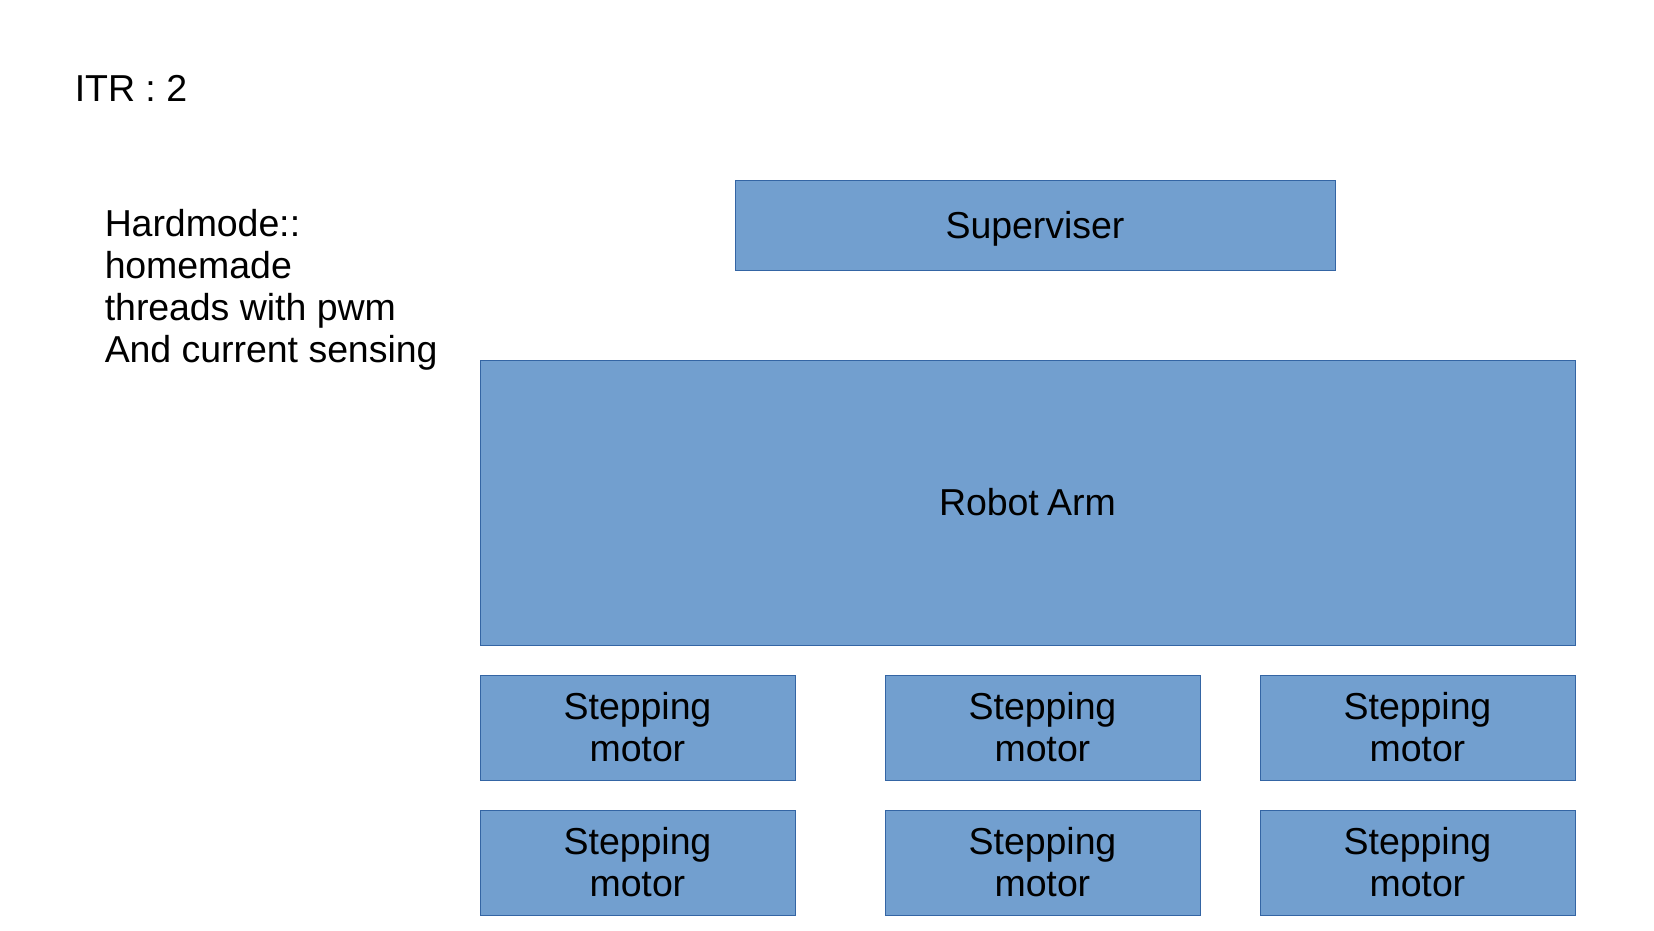

ITR : 2
Superviser
Hardmode::
homemade
threads with pwm
And current sensing
Robot Arm
Stepping
motor
Stepping
motor
Stepping
motor
Stepping
motor
Stepping
motor
Stepping
motor